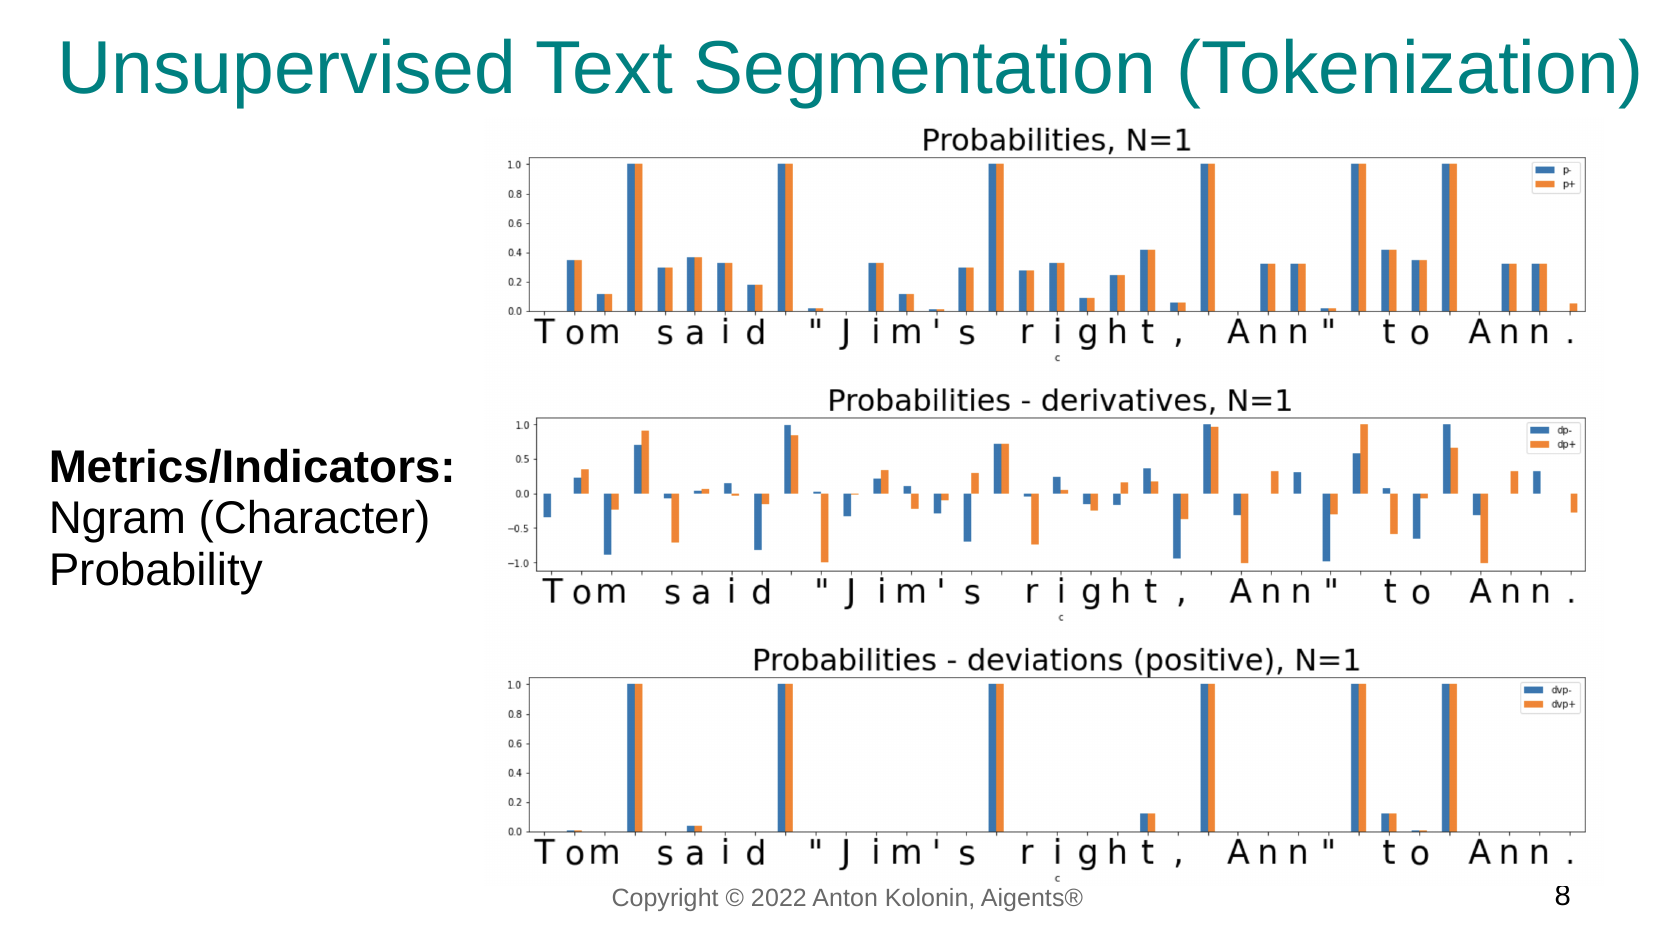

Unsupervised Text Segmentation (Tokenization)
Metrics/Indicators:
Ngram (Character)
Probability
Copyright © 2022 Anton Kolonin, Aigents®
8